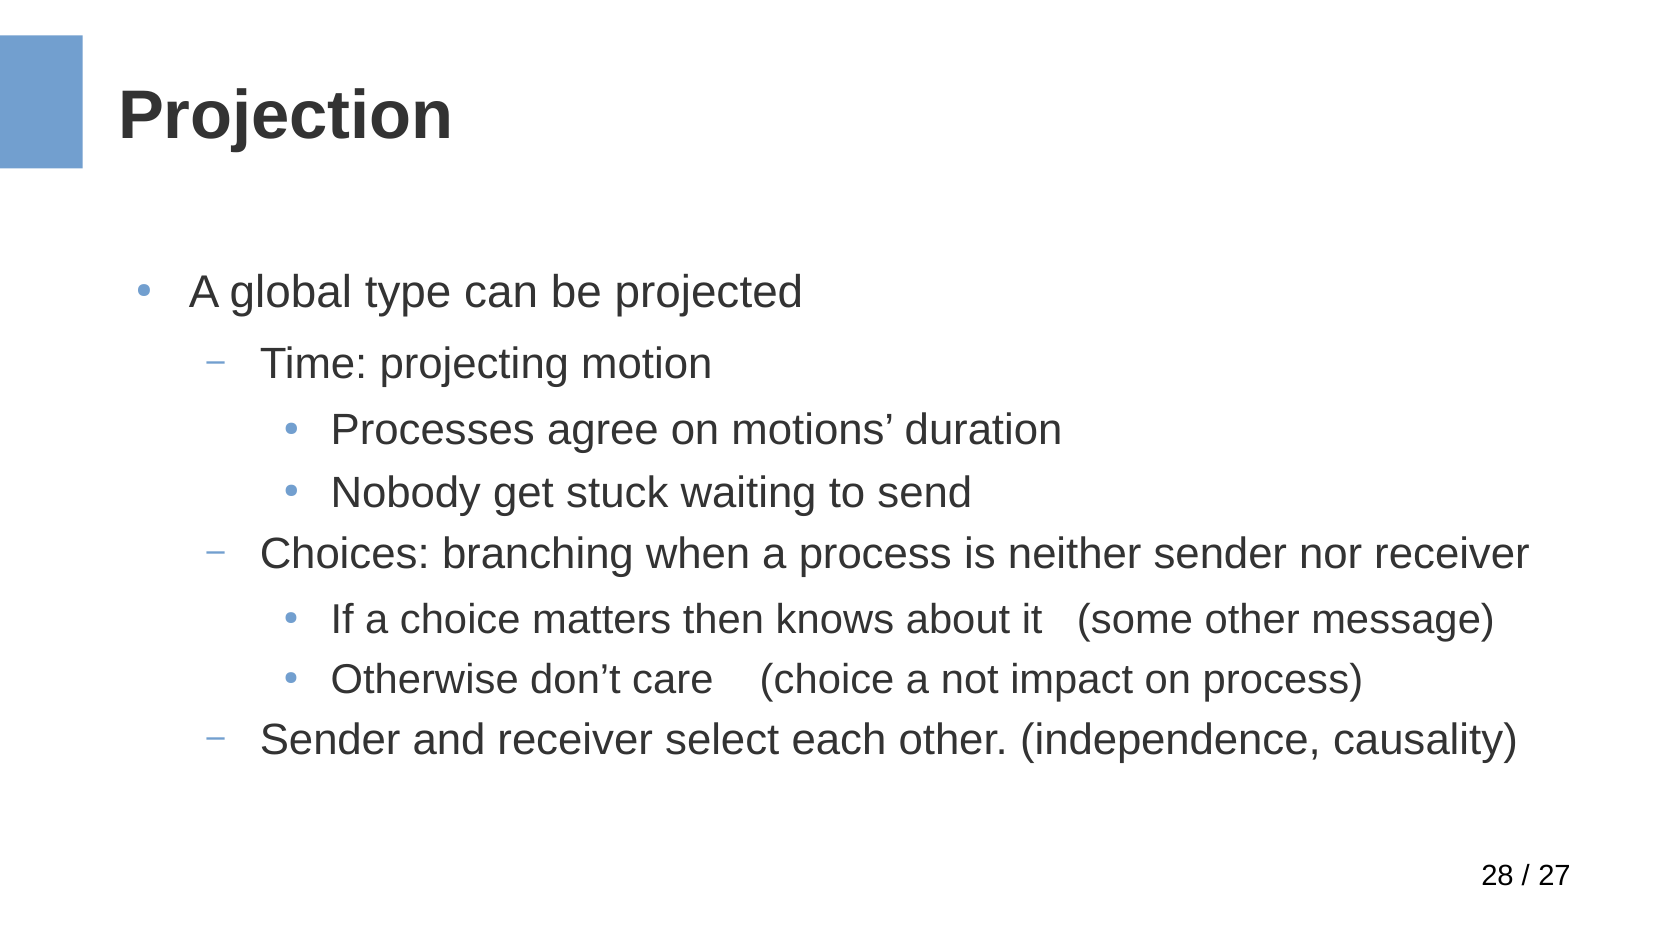

# Projection
A global type can be projected
Time: projecting motion
Processes agree on motions’ duration
Nobody get stuck waiting to send
Choices: branching when a process is neither sender nor receiver
If a choice matters then knows about it (some other message)
Otherwise don’t care (choice a not impact on process)
Sender and receiver select each other. (independence, causality)
28